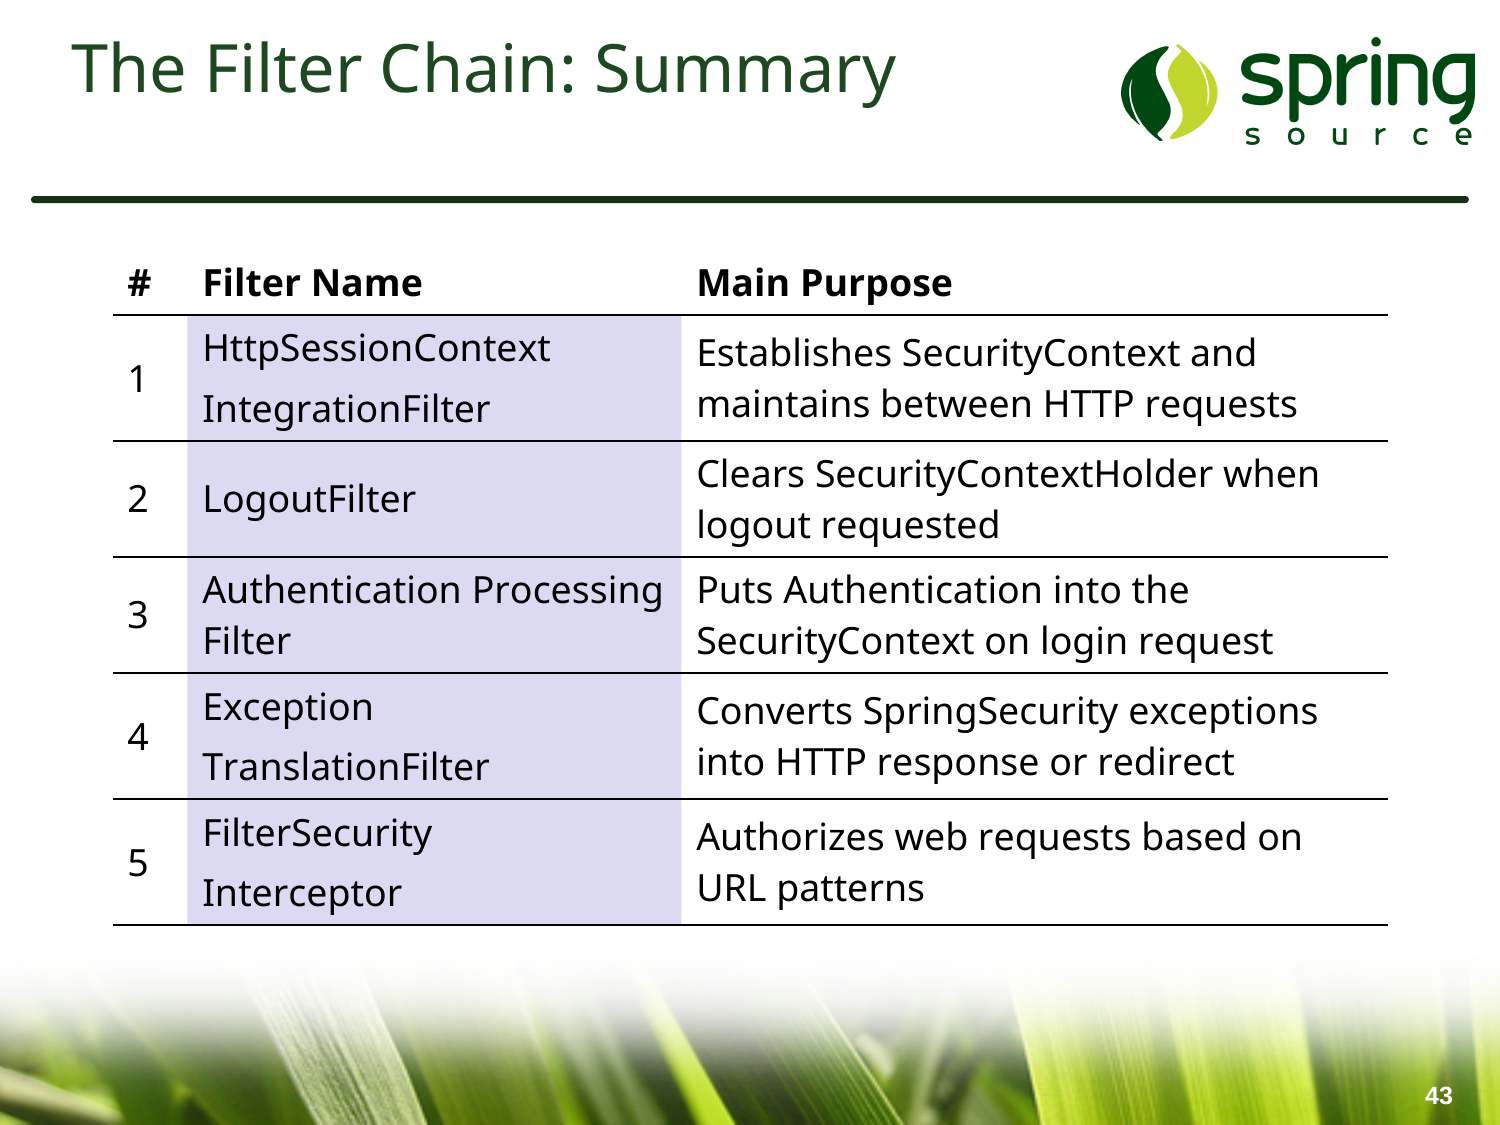

# The Filter Chain: Summary
#
Filter Name
Main Purpose
1
HttpSessionContext
IntegrationFilter
Establishes SecurityContext and maintains between HTTP requests
2
LogoutFilter
Clears SecurityContextHolder when logout requested
3
Authentication Processing Filter
Puts Authentication into the SecurityContext on login request
4
Exception
TranslationFilter
Converts SpringSecurity exceptions into HTTP response or redirect
5
FilterSecurity
Interceptor
Authorizes web requests based on URL patterns